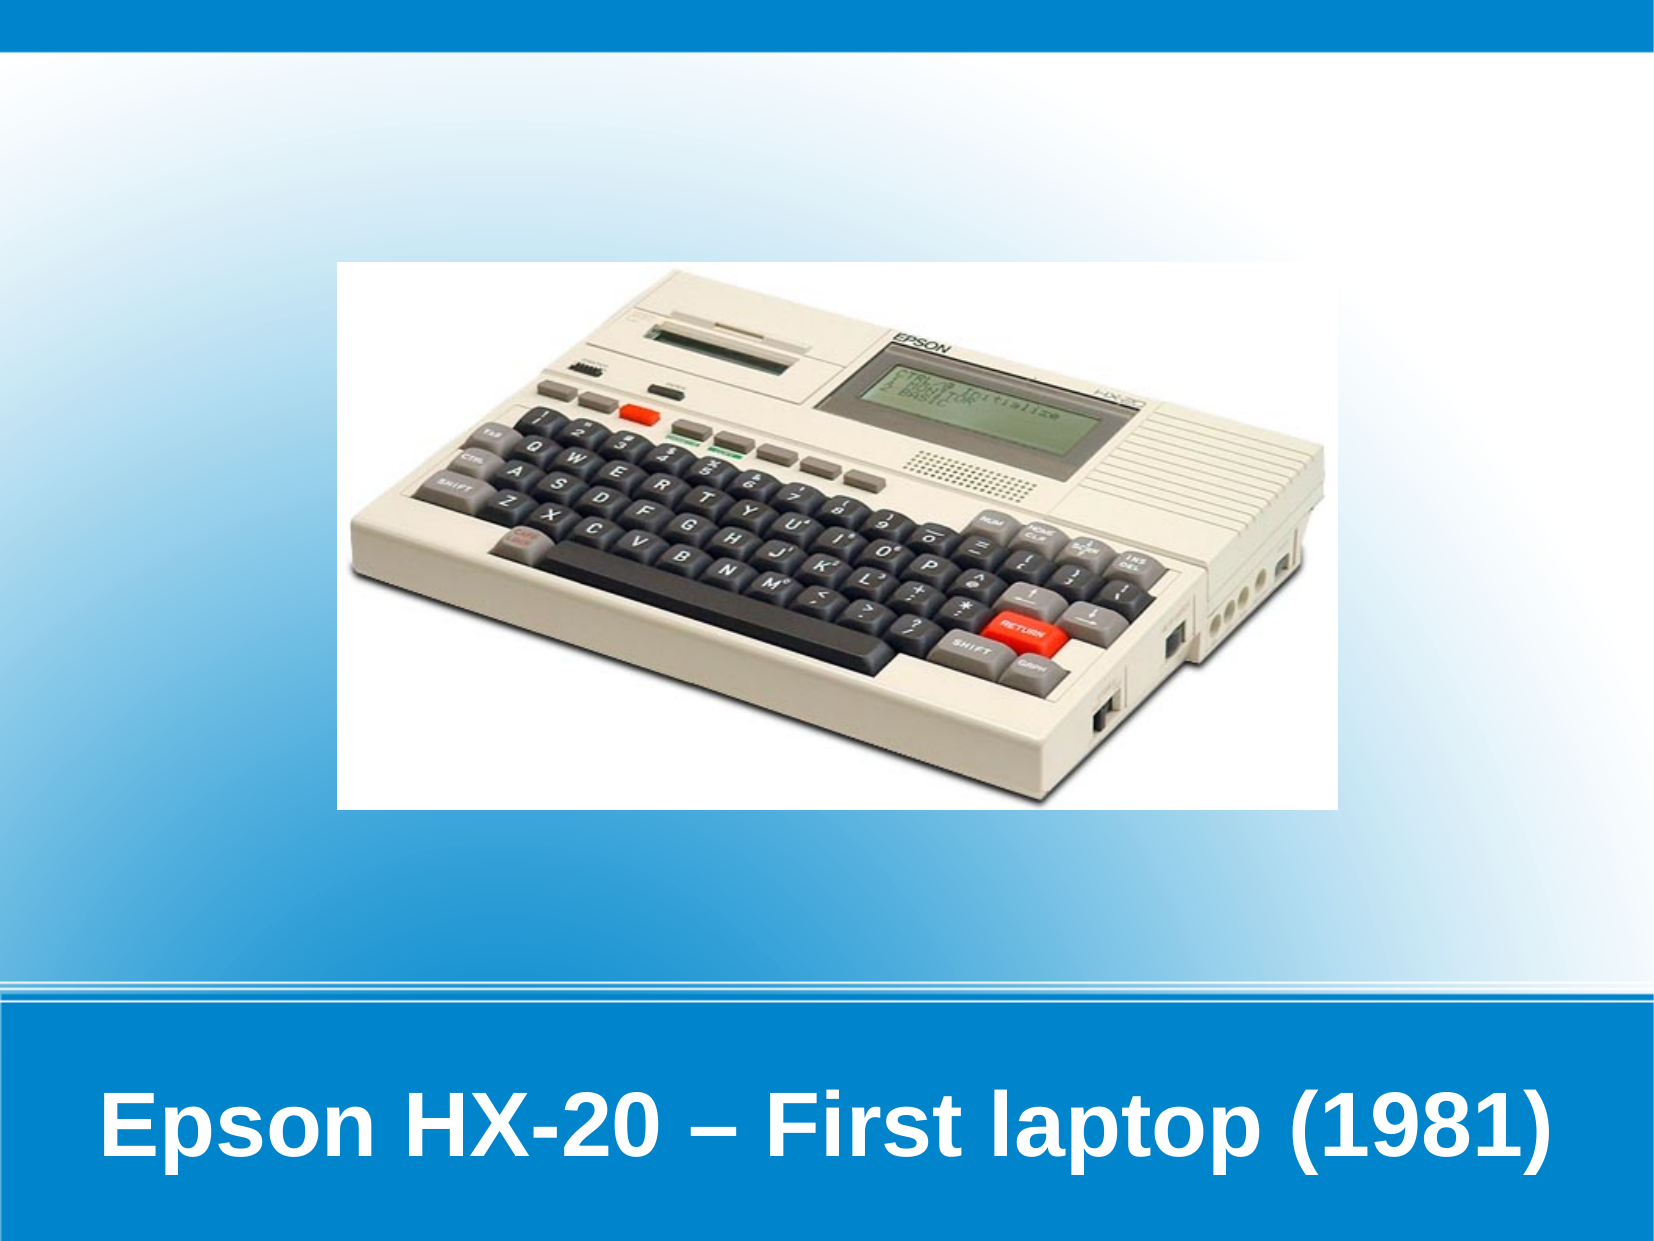

# Epson HX-20 – First laptop (1981)